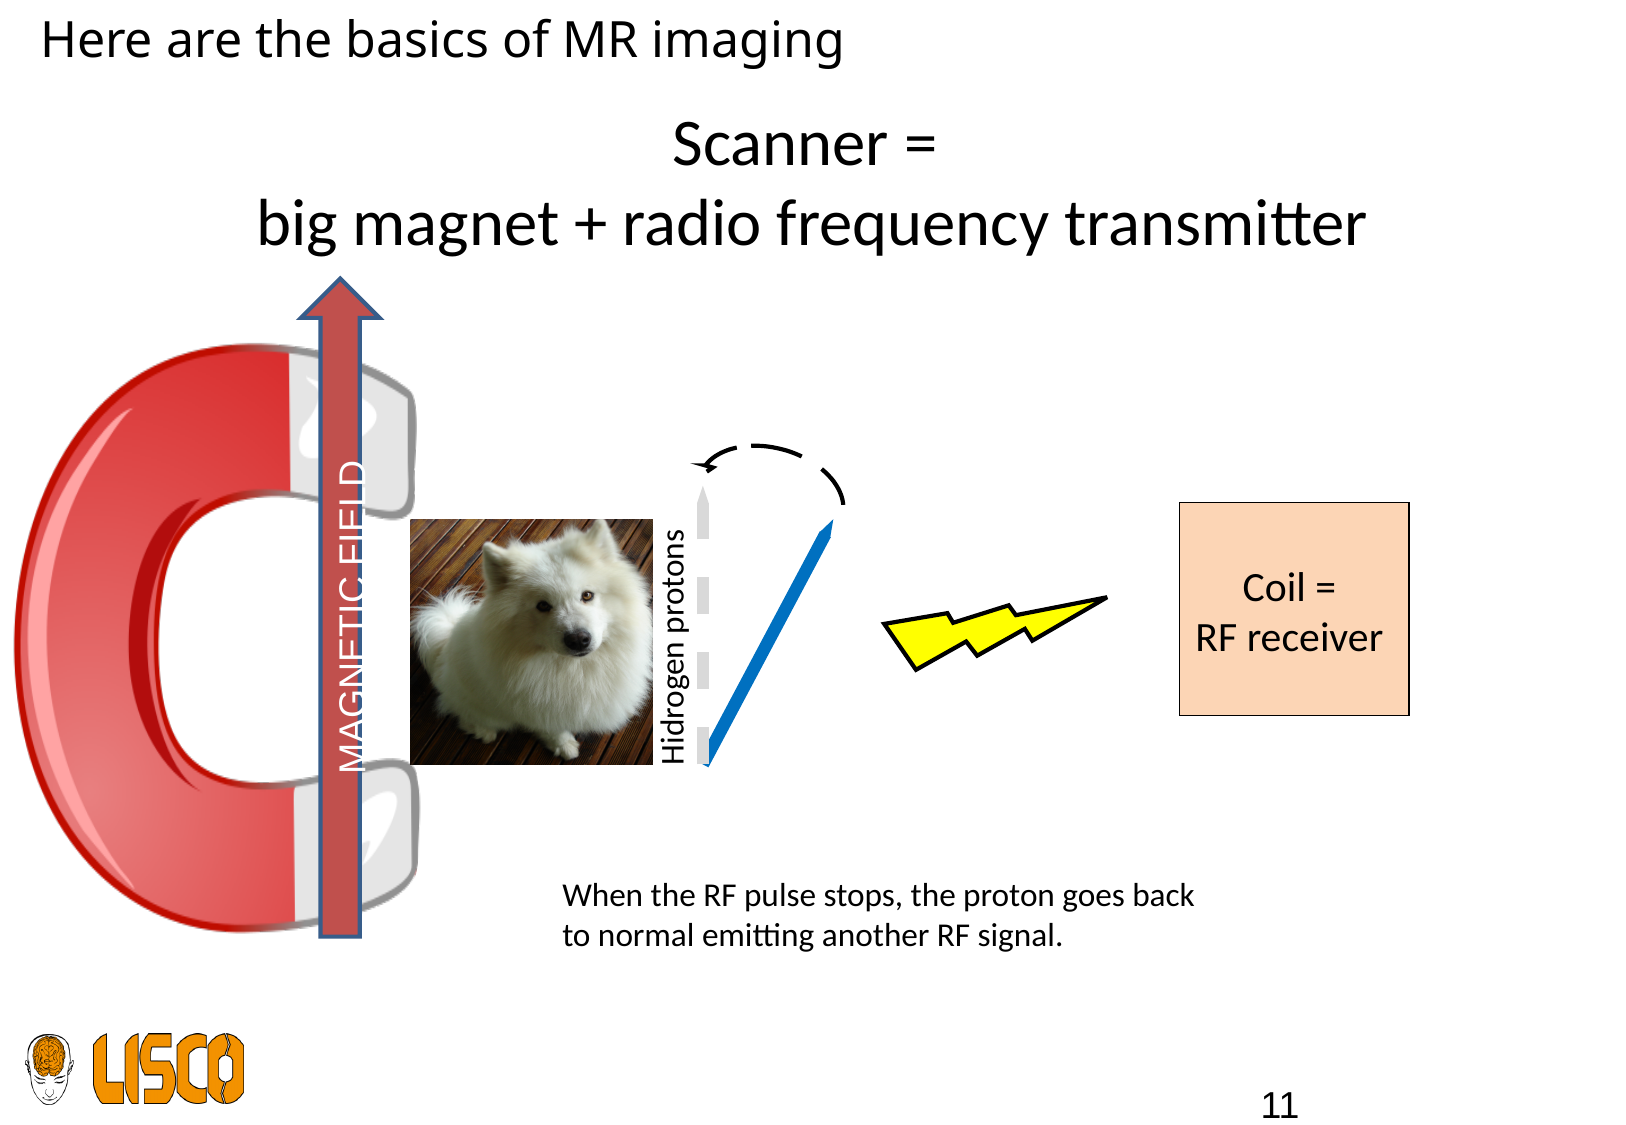

Here are the basics of MR imaging
Scanner =
big magnet + radio frequency transmitter
MAGNETIC FIELD
Coil =
RF receiver
Hidrogen protons
When the RF pulse stops, the proton goes back to normal emitting another RF signal.